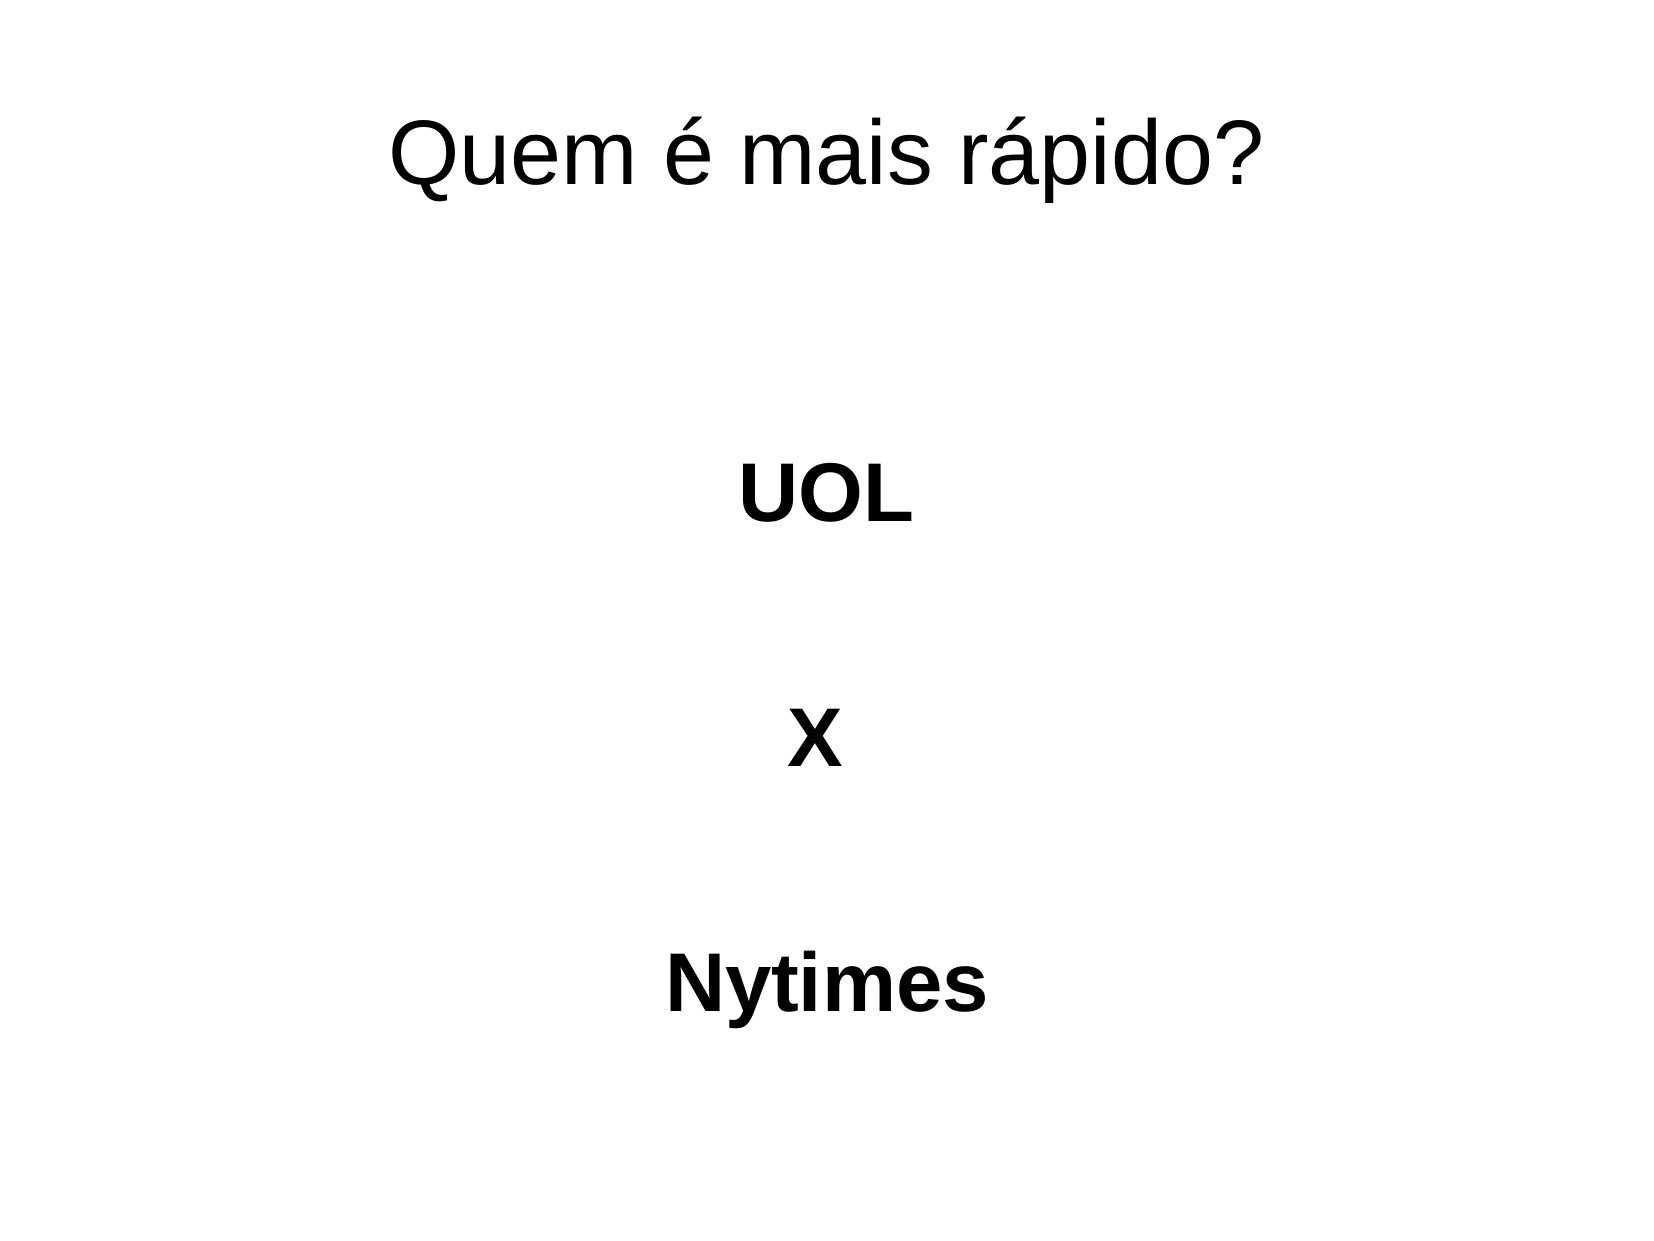

# Quem é mais rápido?
UOL
X
Nytimes